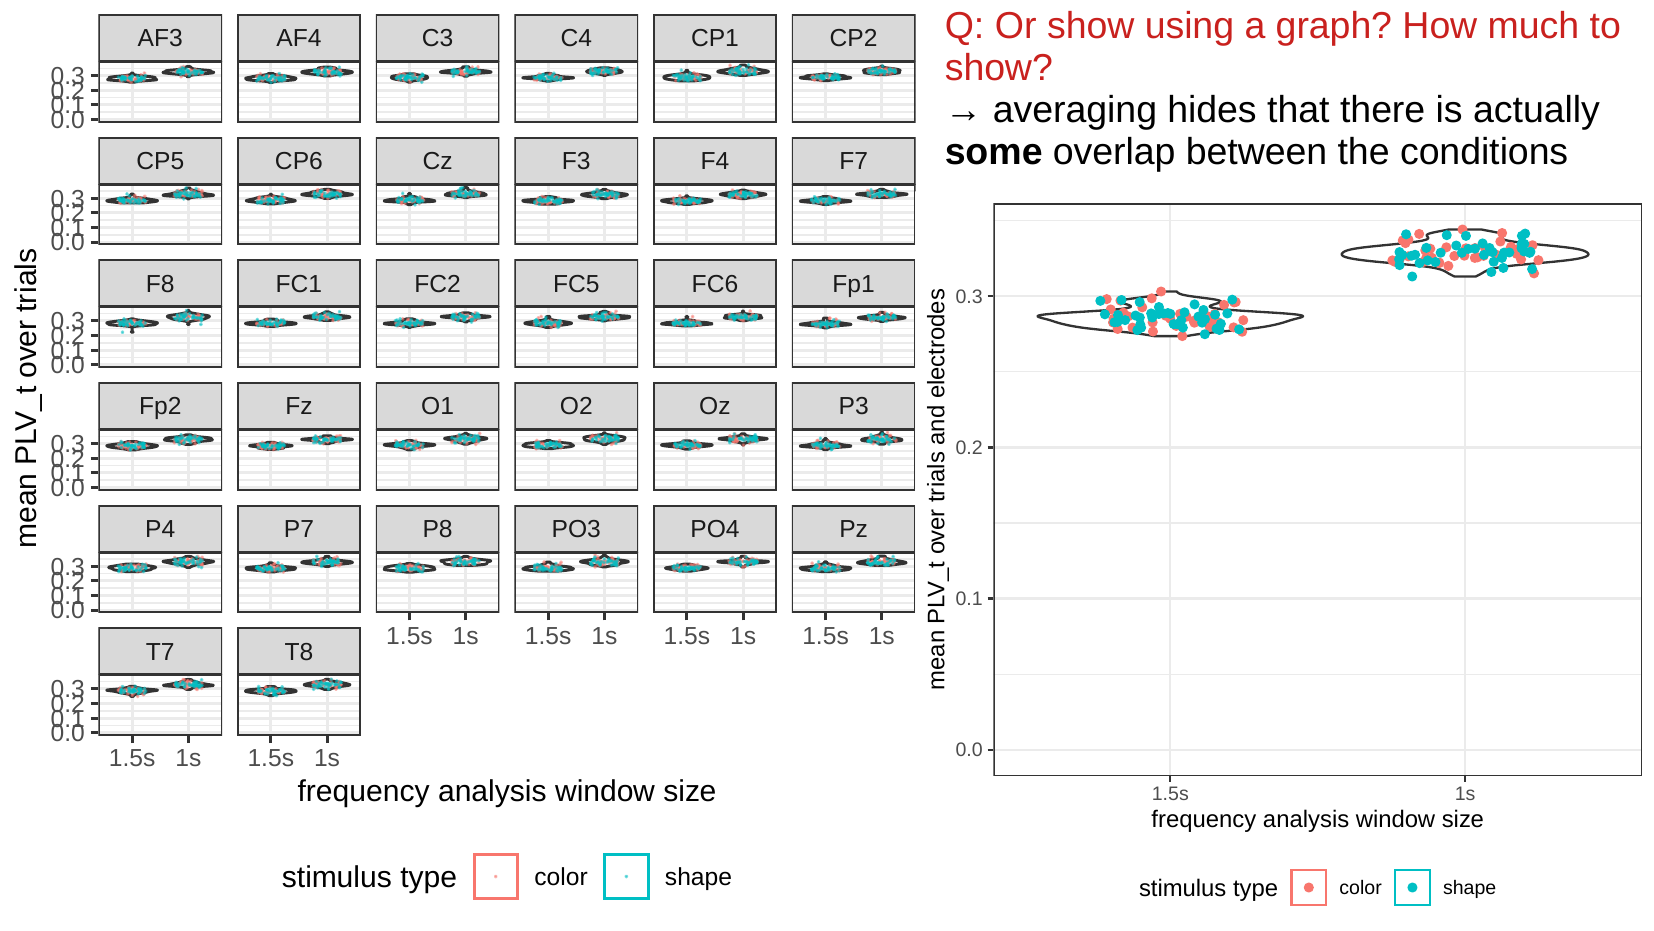

Q: Or show using a graph? How much to show?
→ averaging hides that there is actually some overlap between the conditions